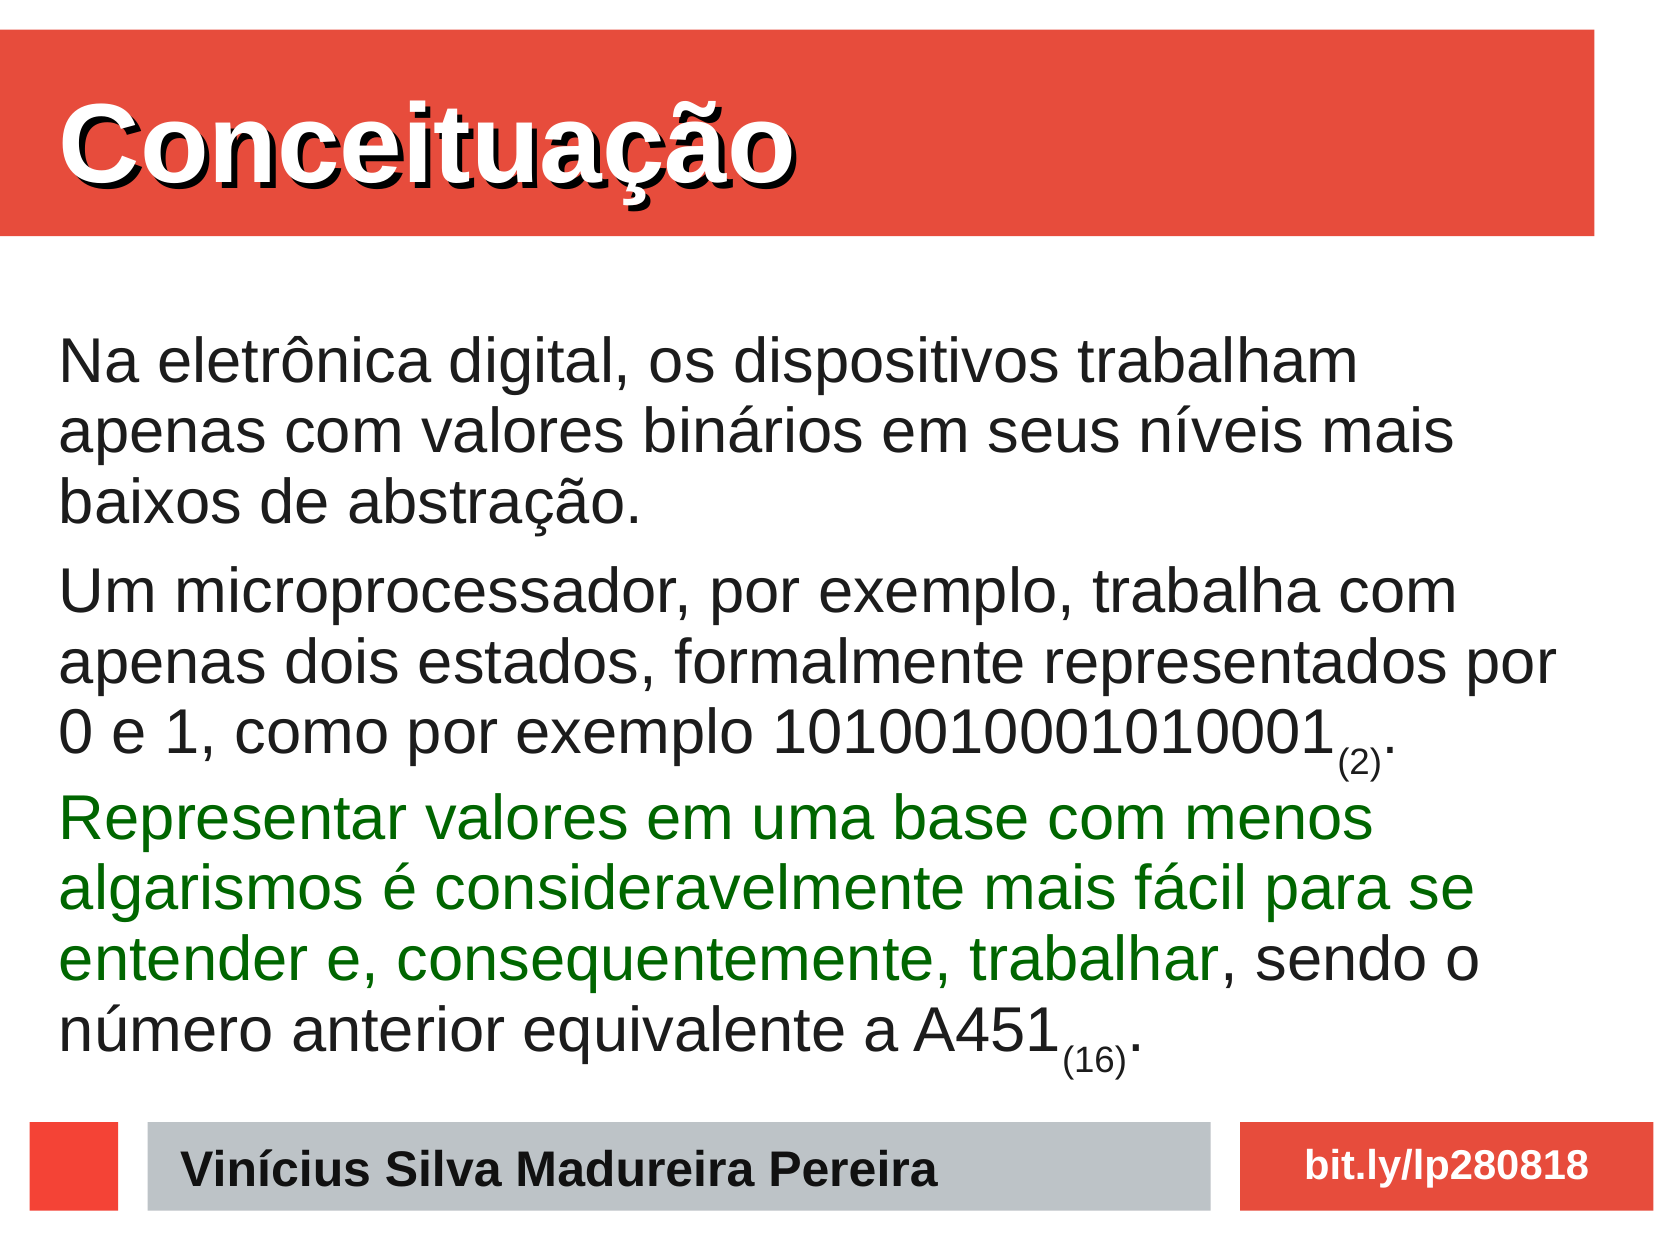

# Conceituação
Na eletrônica digital, os dispositivos trabalham apenas com valores binários em seus níveis mais baixos de abstração.
Um microprocessador, por exemplo, trabalha com apenas dois estados, formalmente representados por 0 e 1, como por exemplo 1010010001010001(2). Representar valores em uma base com menos algarismos é consideravelmente mais fácil para se entender e, consequentemente, trabalhar, sendo o número anterior equivalente a A451(16).
Vinícius Silva Madureira Pereira
bit.ly/lp280818